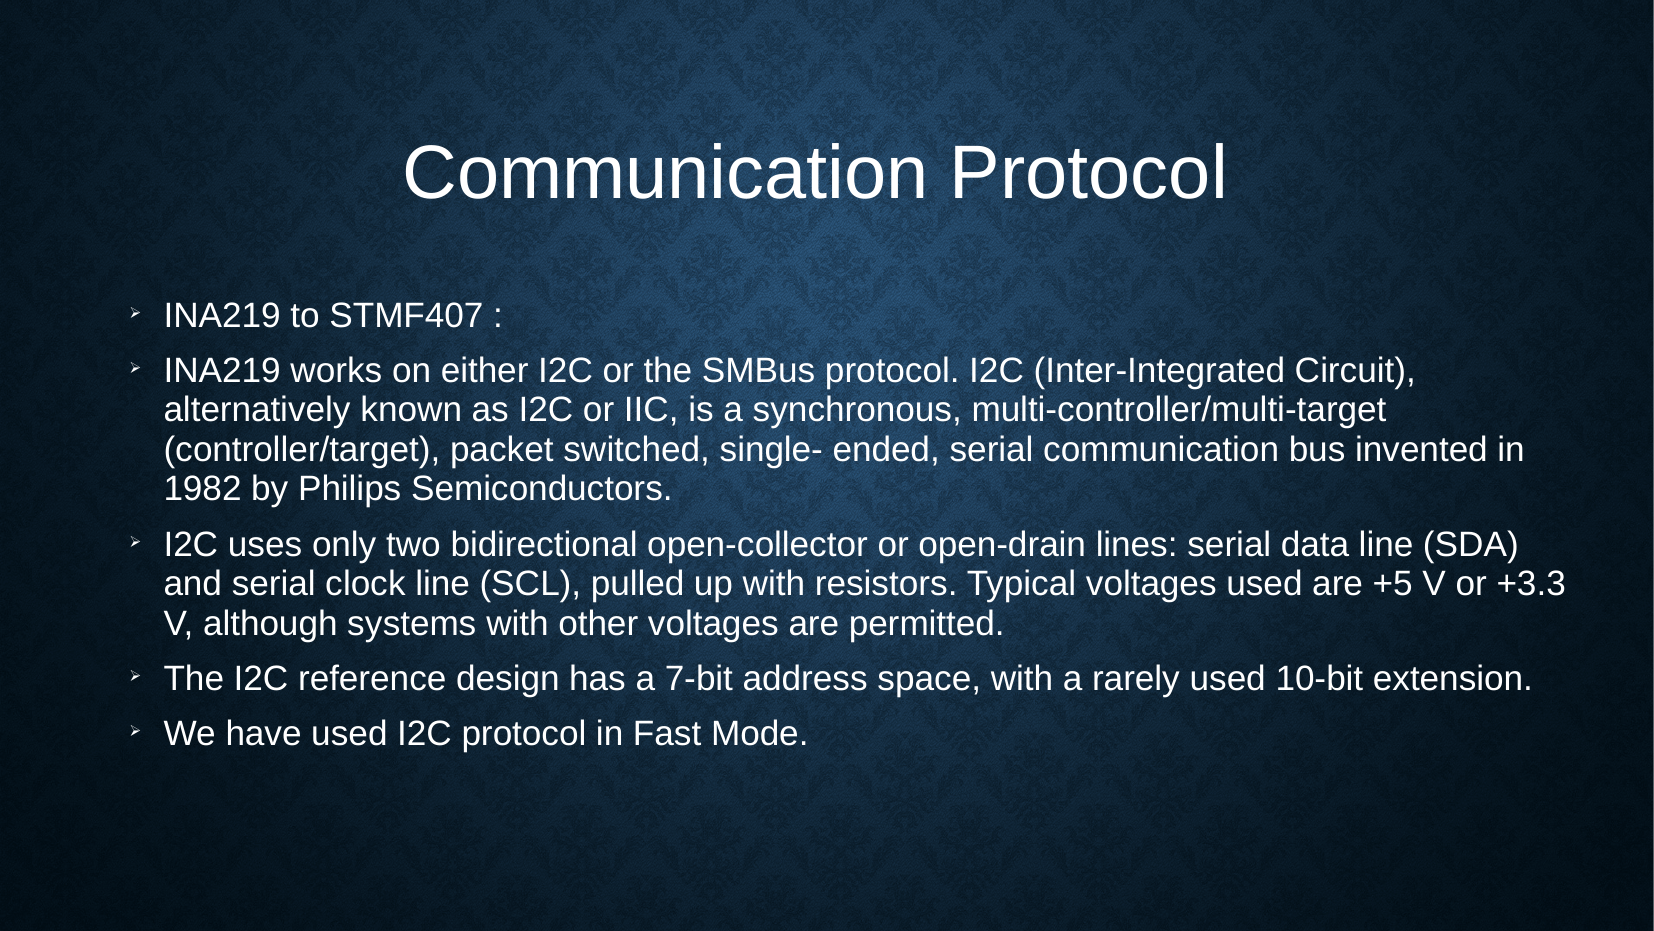

# Communication Protocol
INA219 to STMF407 :
INA219 works on either I2C or the SMBus protocol. I2C (Inter-Integrated Circuit), alternatively known as I2C or IIC, is a synchronous, multi-controller/multi-target (controller/target), packet switched, single- ended, serial communication bus invented in 1982 by Philips Semiconductors.
I2C uses only two bidirectional open-collector or open-drain lines: serial data line (SDA) and serial clock line (SCL), pulled up with resistors. Typical voltages used are +5 V or +3.3 V, although systems with other voltages are permitted.
The I2C reference design has a 7-bit address space, with a rarely used 10-bit extension.
We have used I2C protocol in Fast Mode.